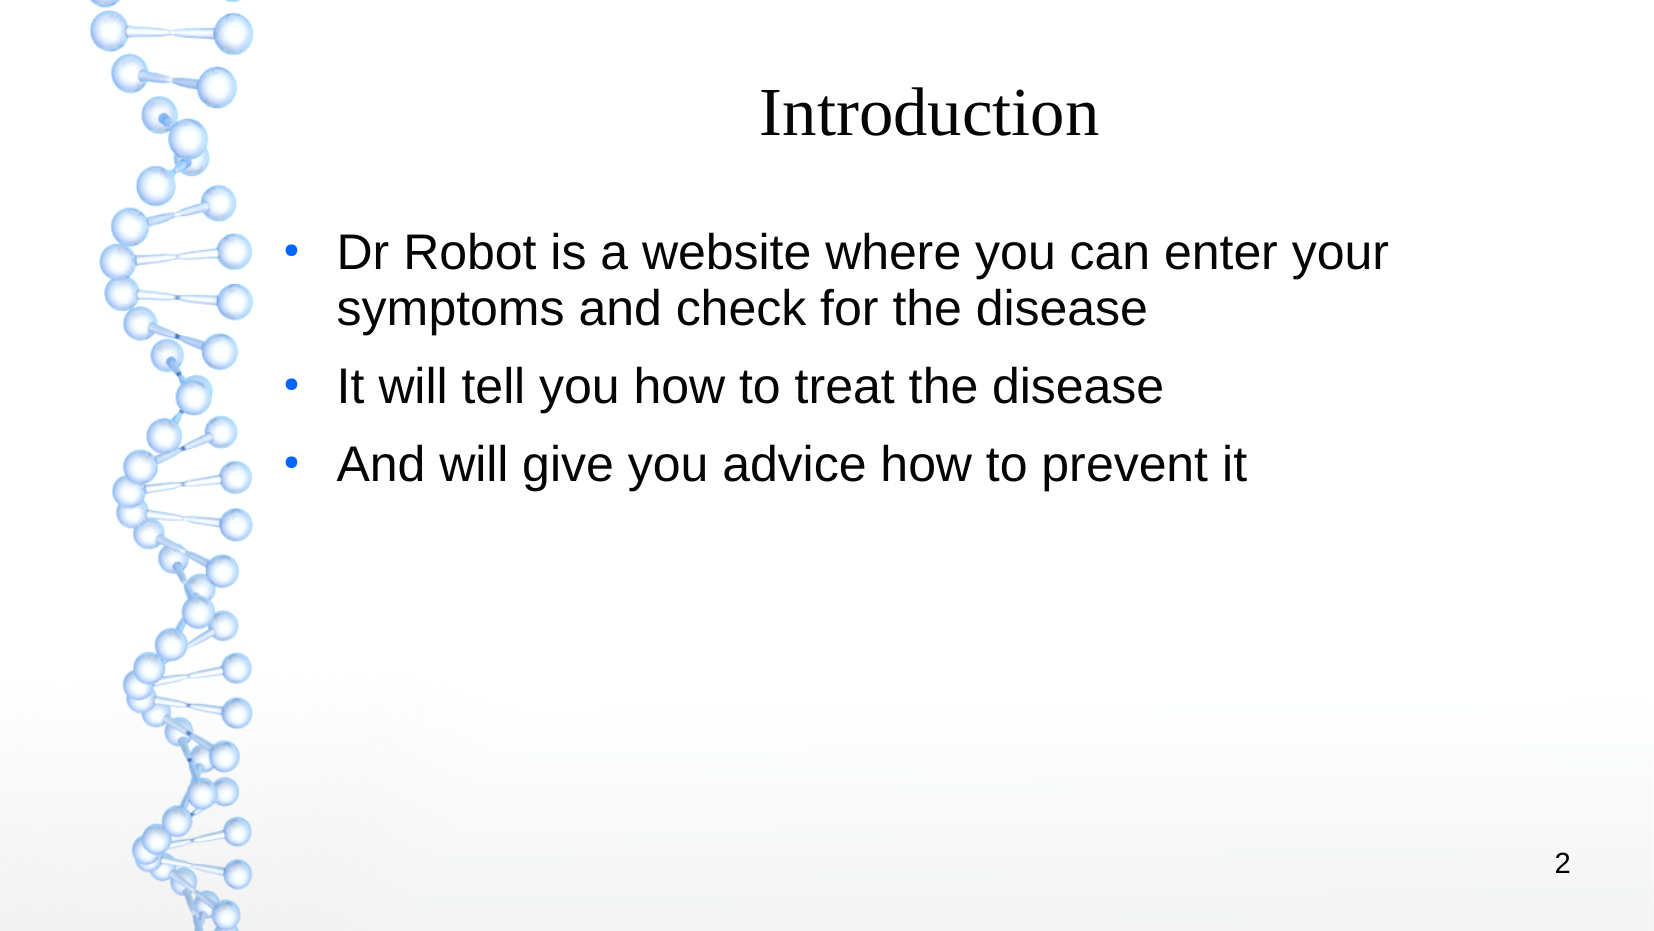

# Introduction
Dr Robot is a website where you can enter your symptoms and check for the disease
It will tell you how to treat the disease
And will give you advice how to prevent it
2